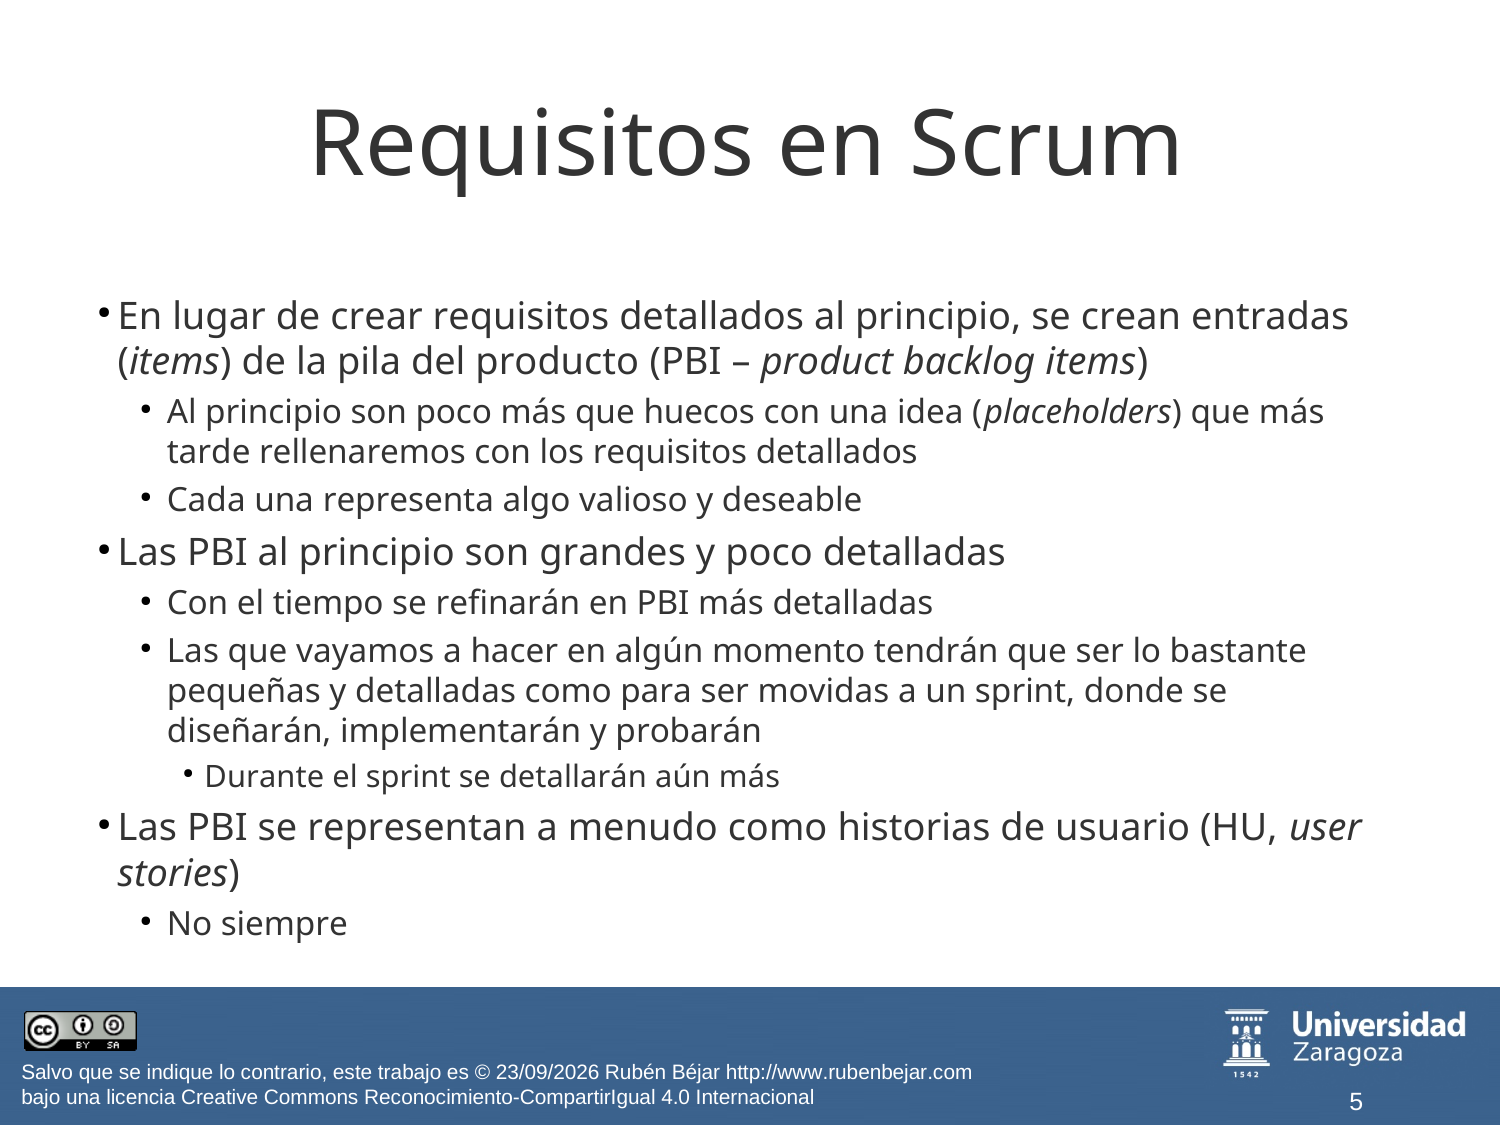

# Requisitos en Scrum
En lugar de crear requisitos detallados al principio, se crean entradas (items) de la pila del producto (PBI – product backlog items)
Al principio son poco más que huecos con una idea (placeholders) que más tarde rellenaremos con los requisitos detallados
Cada una representa algo valioso y deseable
Las PBI al principio son grandes y poco detalladas
Con el tiempo se refinarán en PBI más detalladas
Las que vayamos a hacer en algún momento tendrán que ser lo bastante pequeñas y detalladas como para ser movidas a un sprint, donde se diseñarán, implementarán y probarán
Durante el sprint se detallarán aún más
Las PBI se representan a menudo como historias de usuario (HU, user stories)
No siempre